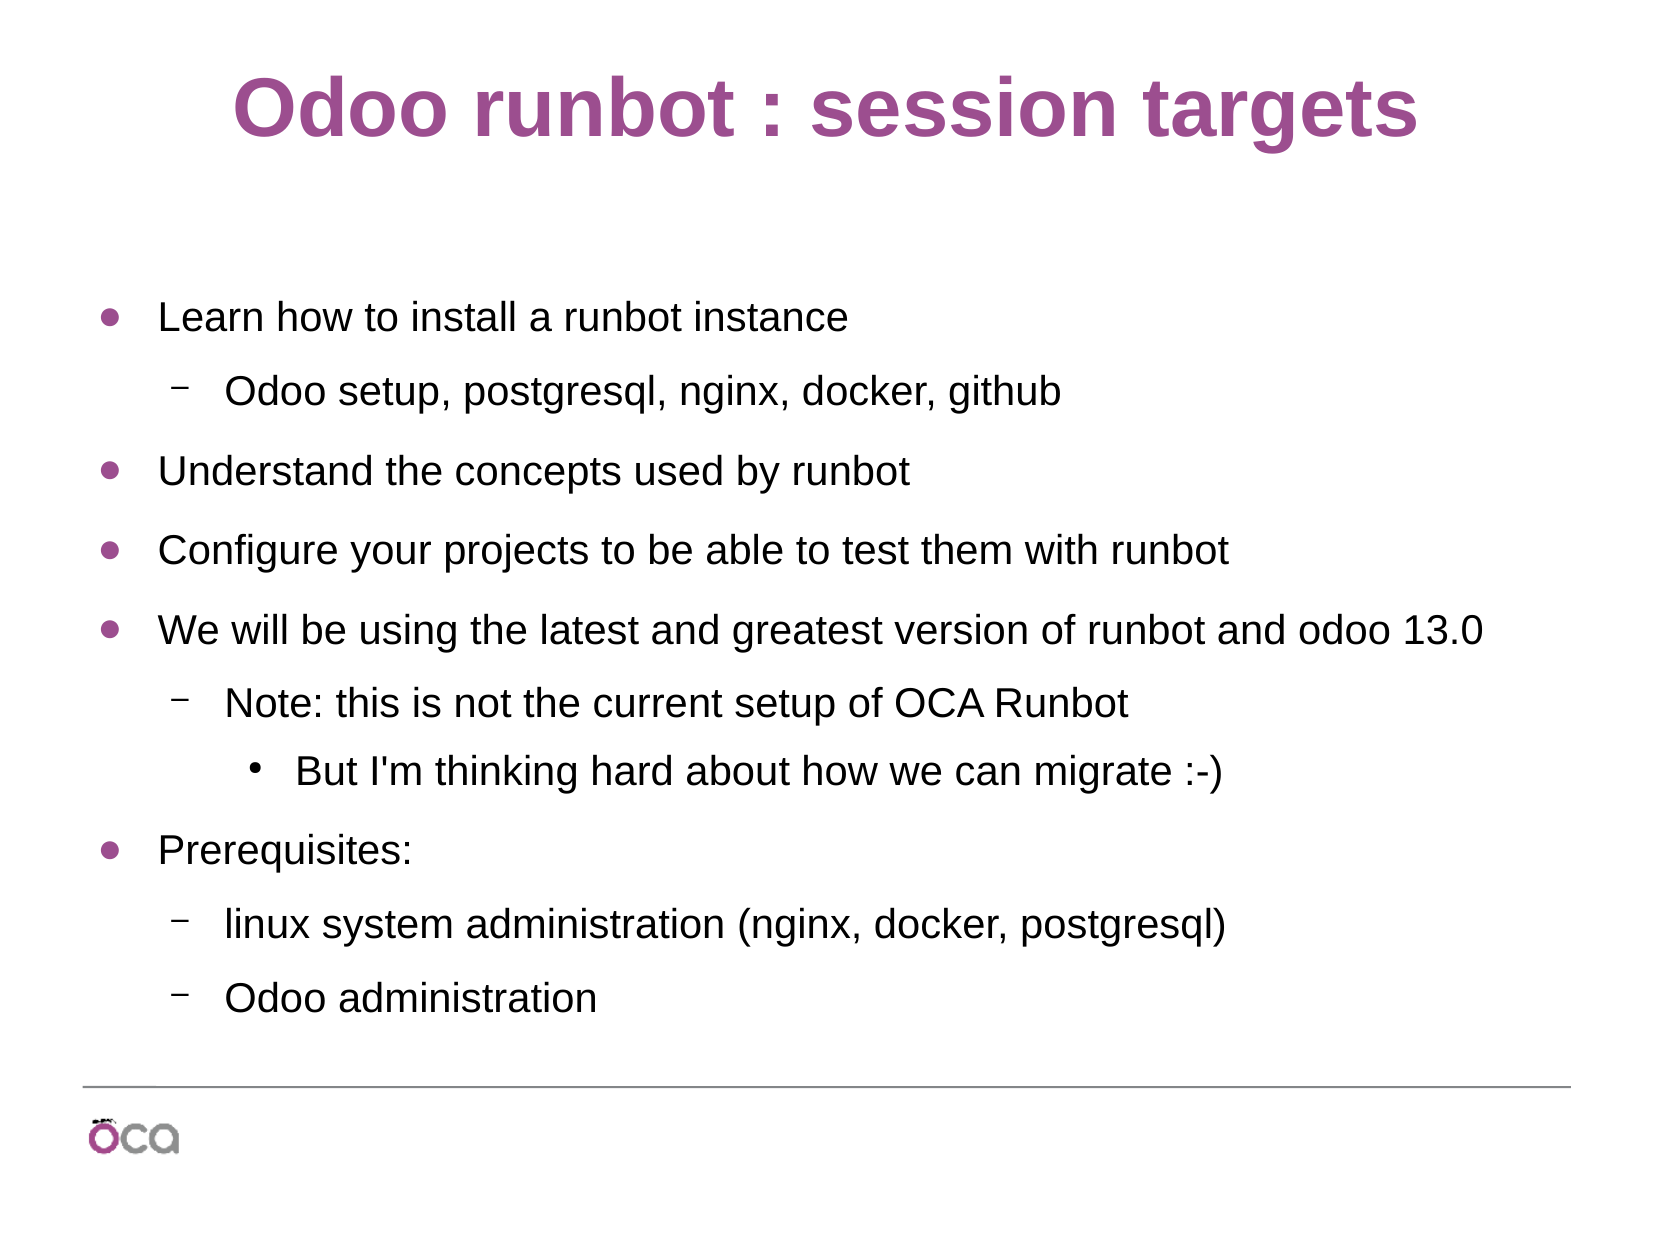

# Odoo runbot : session targets
Learn how to install a runbot instance
Odoo setup, postgresql, nginx, docker, github
Understand the concepts used by runbot
Configure your projects to be able to test them with runbot
We will be using the latest and greatest version of runbot and odoo 13.0
Note: this is not the current setup of OCA Runbot
But I'm thinking hard about how we can migrate :-)
Prerequisites:
linux system administration (nginx, docker, postgresql)
Odoo administration